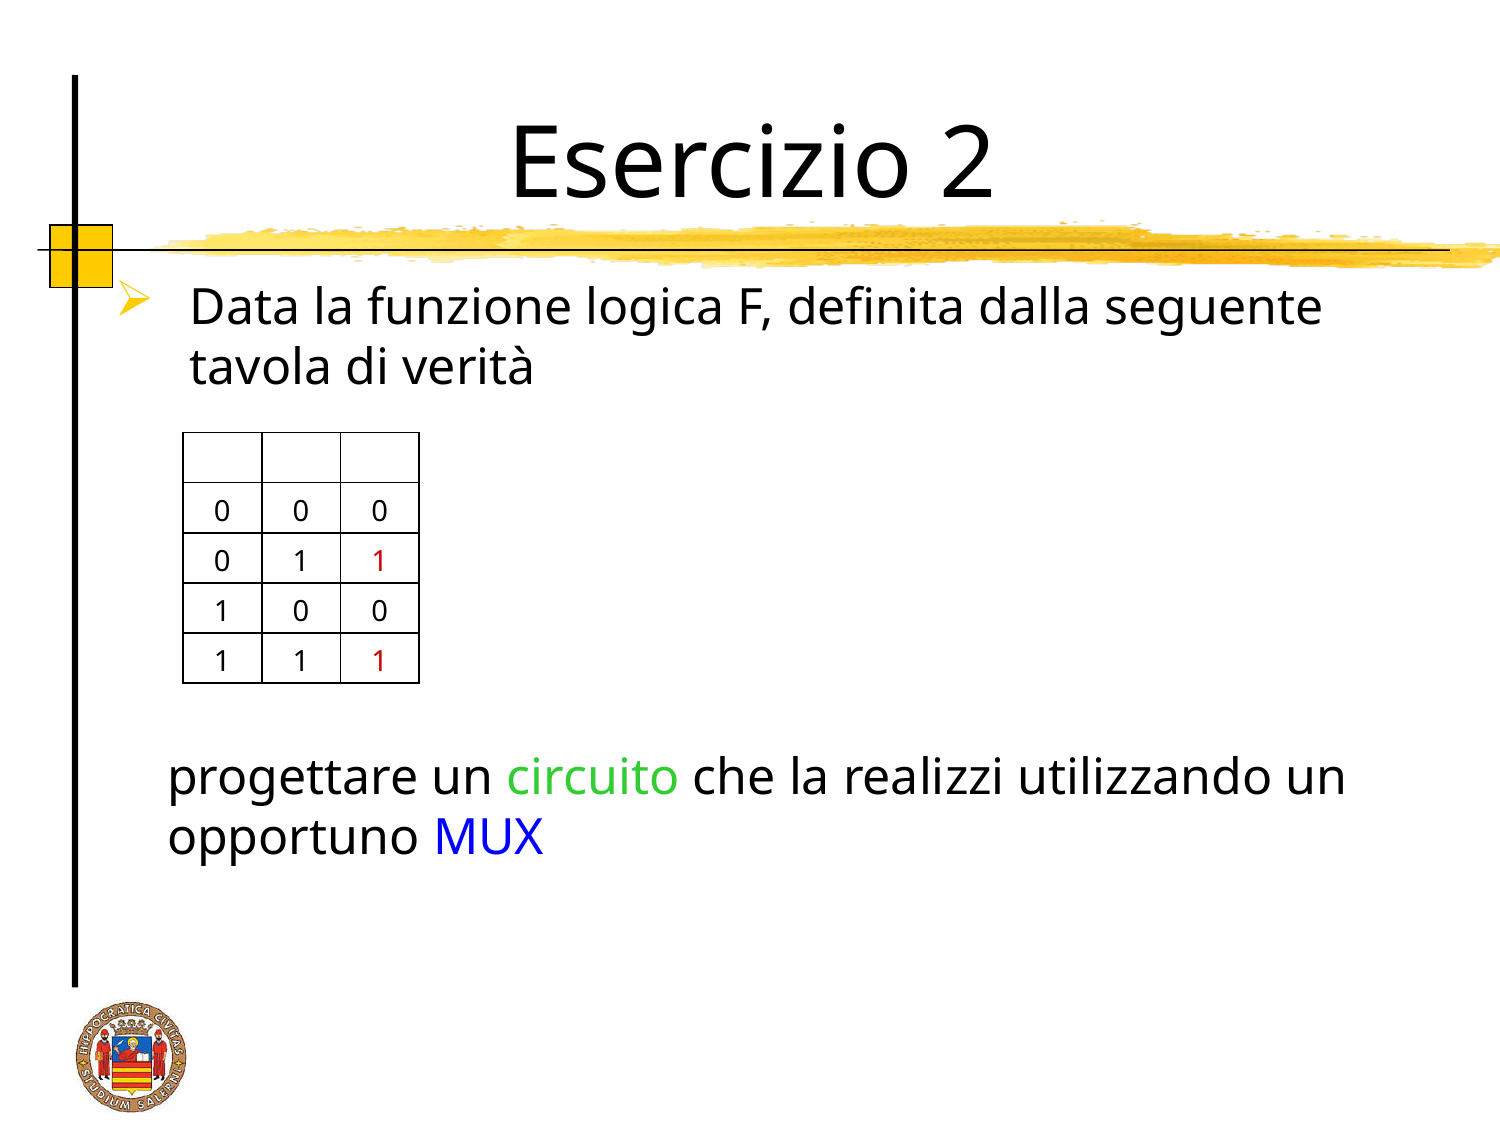

# Esercizio 2
Data la funzione logica F, definita dalla seguente tavola di verità
 progettare un circuito che la realizzi utilizzando un
 opportuno MUX
| A | B | F |
| --- | --- | --- |
| 0 | 0 | 0 |
| 0 | 1 | 1 |
| 1 | 0 | 0 |
| 1 | 1 | 1 |